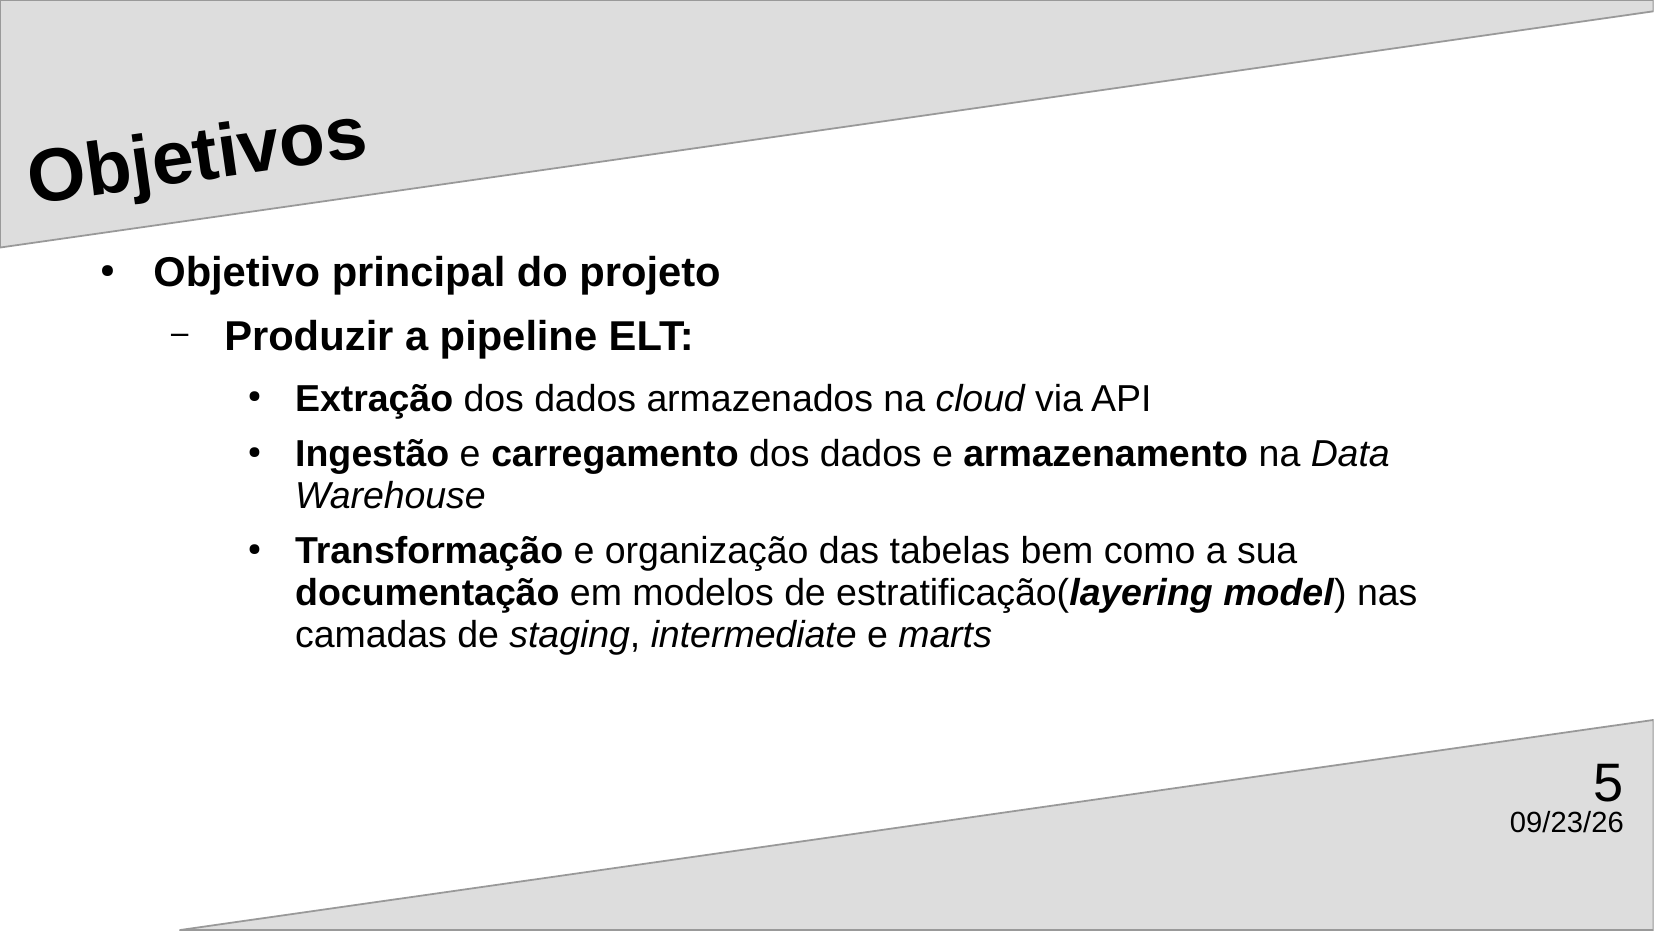

# Objetivos
Objetivo principal do projeto
Produzir a pipeline ELT:
Extração dos dados armazenados na cloud via API
Ingestão e carregamento dos dados e armazenamento na Data Warehouse
Transformação e organização das tabelas bem como a sua documentação em modelos de estratificação(layering model) nas camadas de staging, intermediate e marts
5